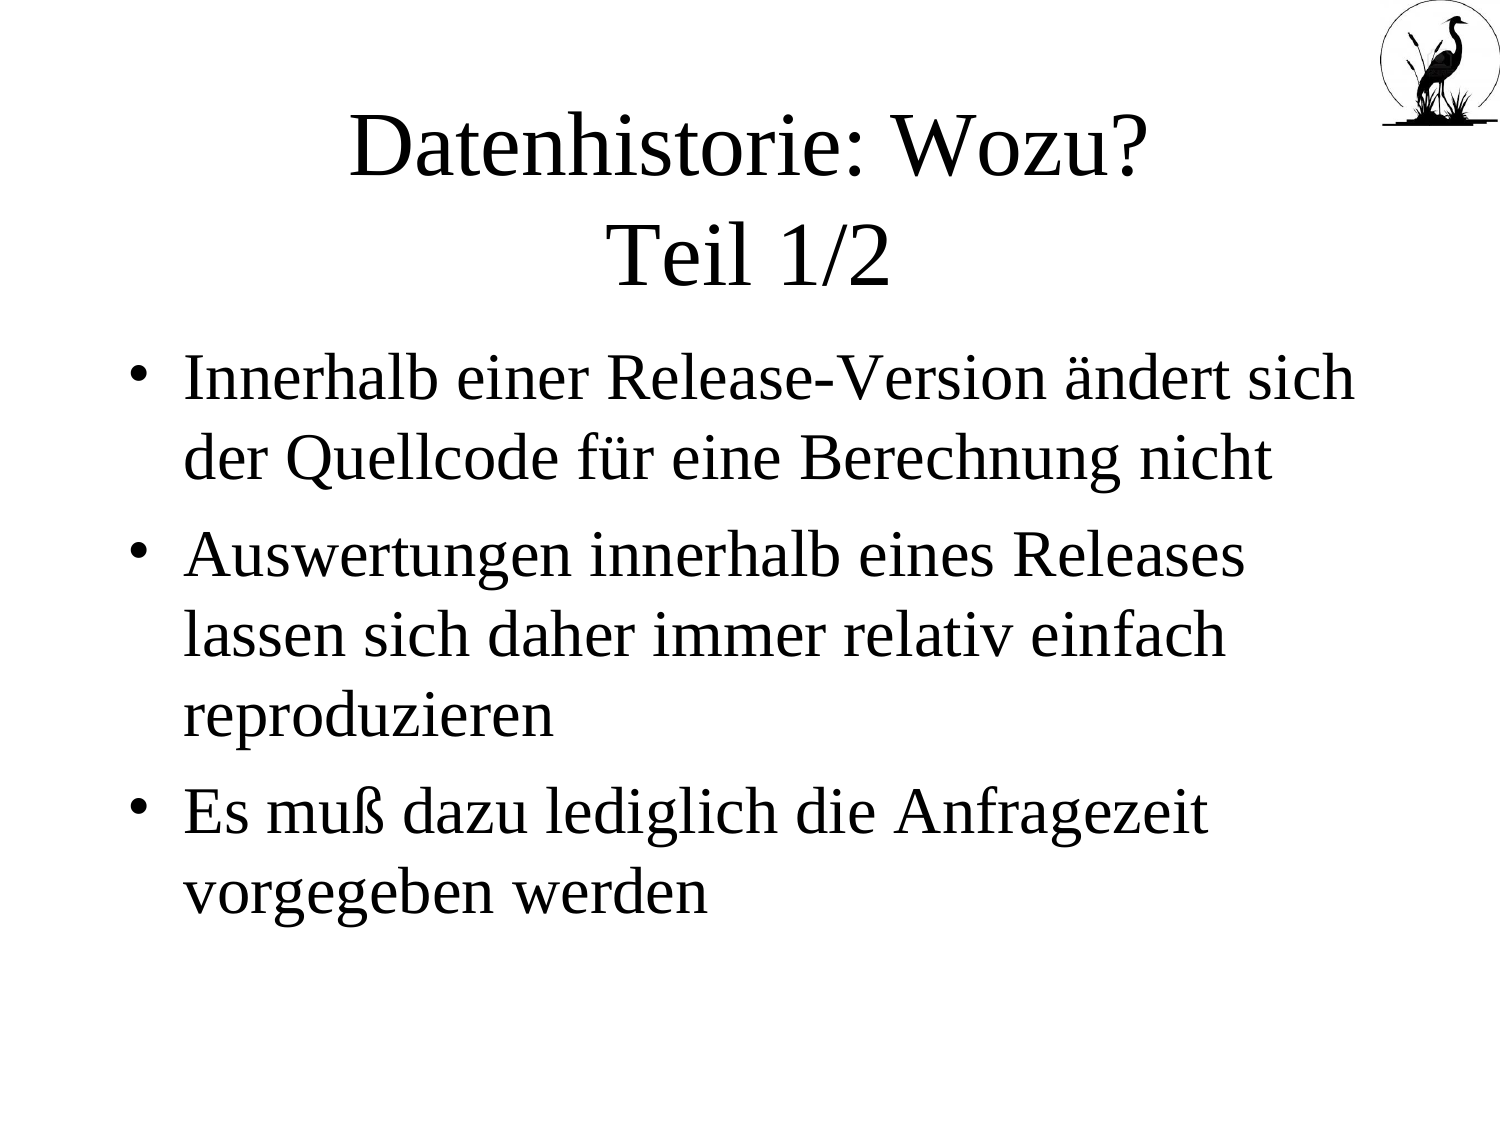

# Datenhistorie: Wozu? Teil 1/2
Innerhalb einer Release-Version ändert sich der Quellcode für eine Berechnung nicht
Auswertungen innerhalb eines Releases lassen sich daher immer relativ einfach reproduzieren
Es muß dazu lediglich die Anfragezeit vorgegeben werden